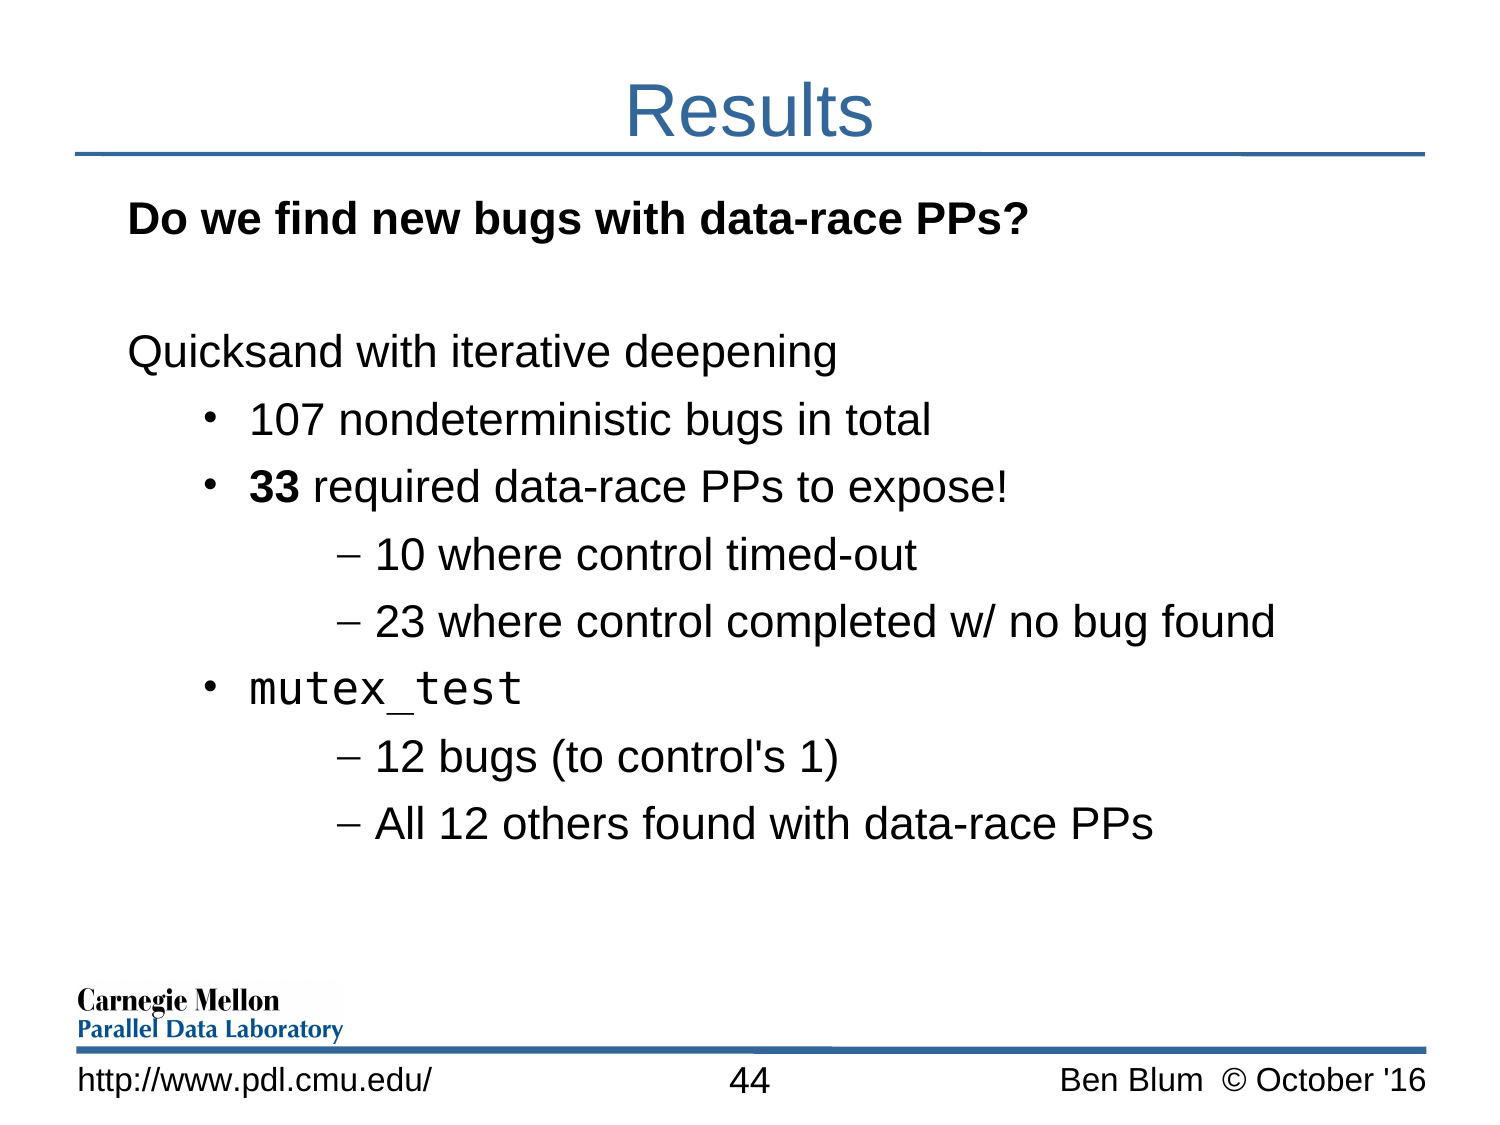

# Results
Do we find new bugs with data-race PPs?
Quicksand with iterative deepening
107 nondeterministic bugs in total
33 required data-race PPs to expose!
10 where control timed-out
23 where control completed w/ no bug found
mutex_test
12 bugs (to control's 1)
All 12 others found with data-race PPs
44